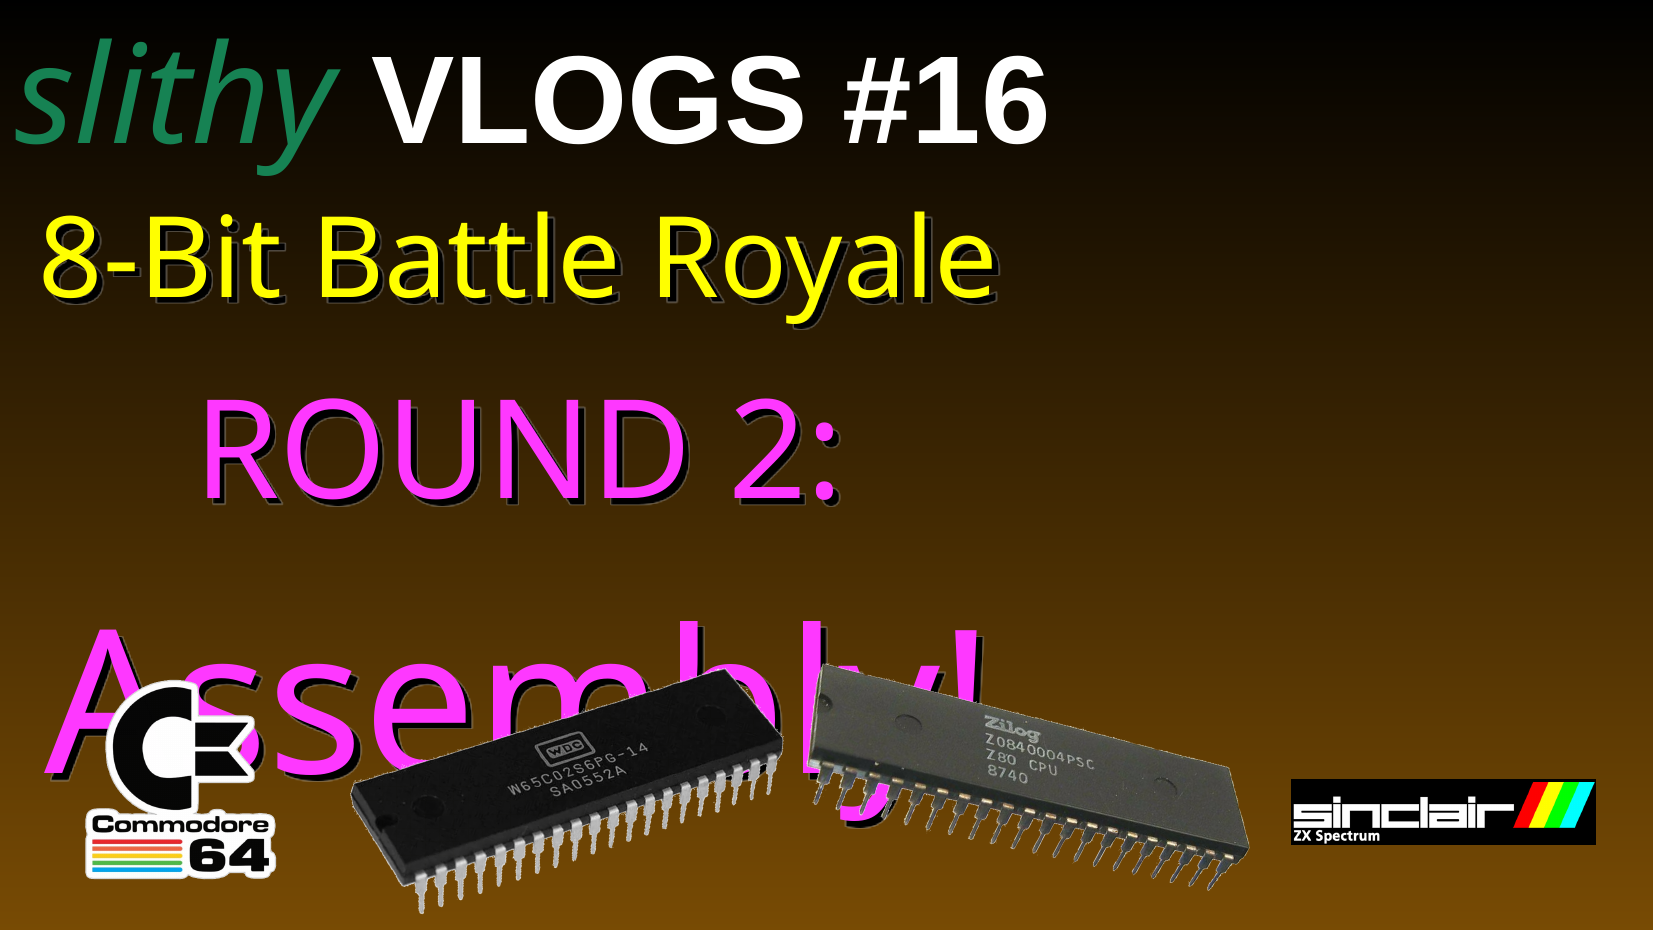

# slithy VLOGS #16
8-Bit Battle Royale
ROUND 2:
Assembly!